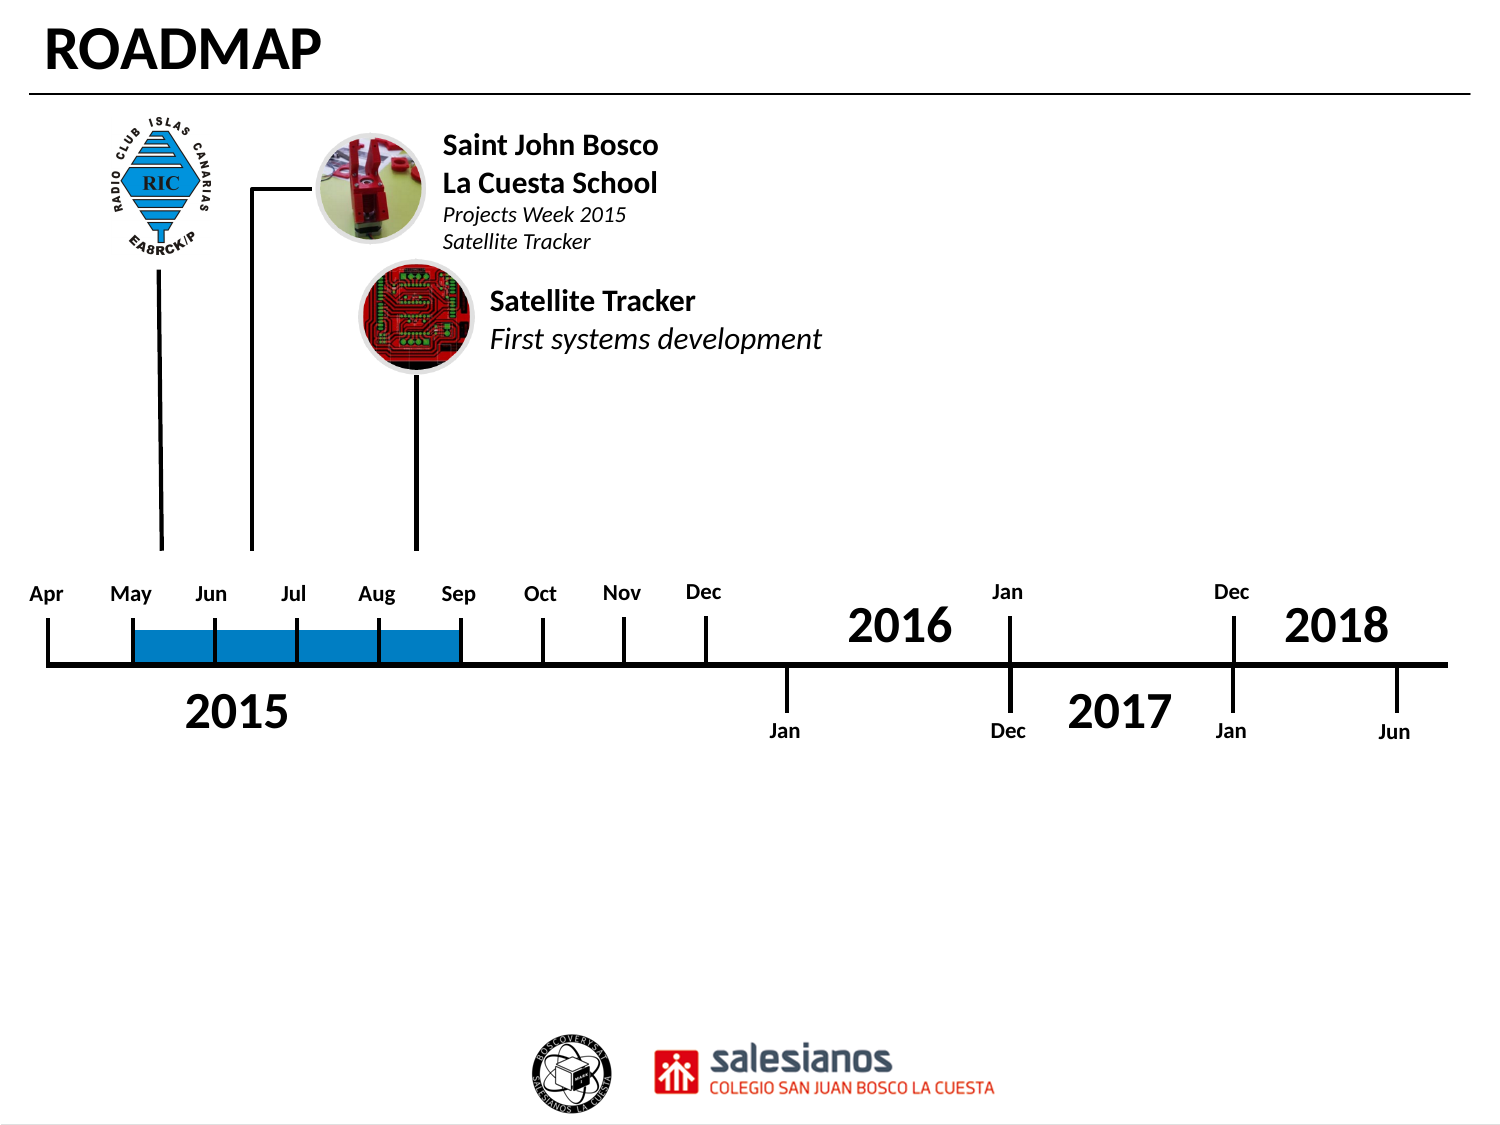

ROADMAP
Saint John Bosco
La Cuesta School
Projects Week 2015
Satellite Tracker
Satellite Tracker
First systems development
Dec
Dec
Jan
Nov
Oct
Apr
May
Jun
Jul
Aug
Sep
2016
2018
2015
2017
Jan
Jan
Dec
Jun